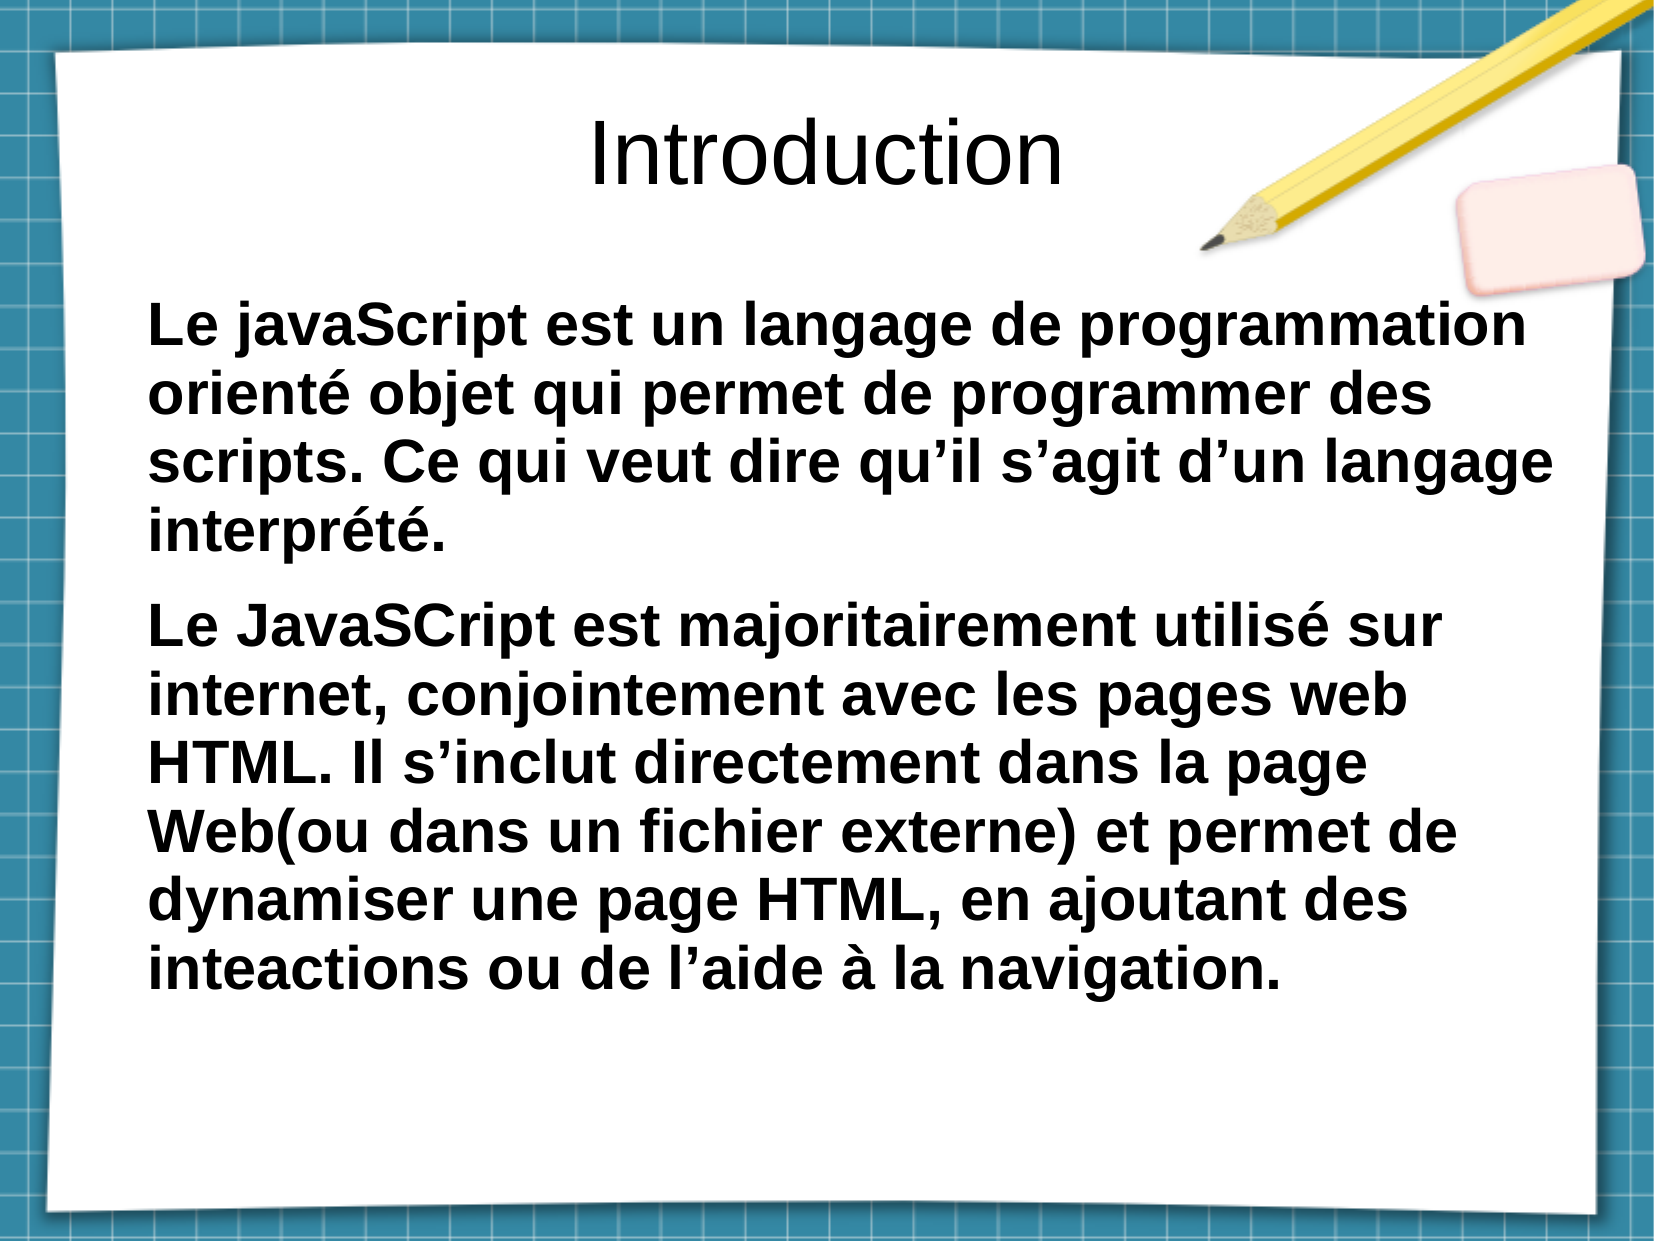

# Introduction
Le javaScript est un langage de programmation orienté objet​ qui permet de programmer des scripts. Ce qui veut dire qu’il s’agit d’un langage interprété.
Le JavaSCript est majoritairement utilisé sur internet, conjointement avec les pages web HTML. Il s’inclut directement dans la page Web(ou dans un fichier externe) et permet de dynamiser une page HTML, en ajoutant des inteactions ou de l’aide à la navigation.